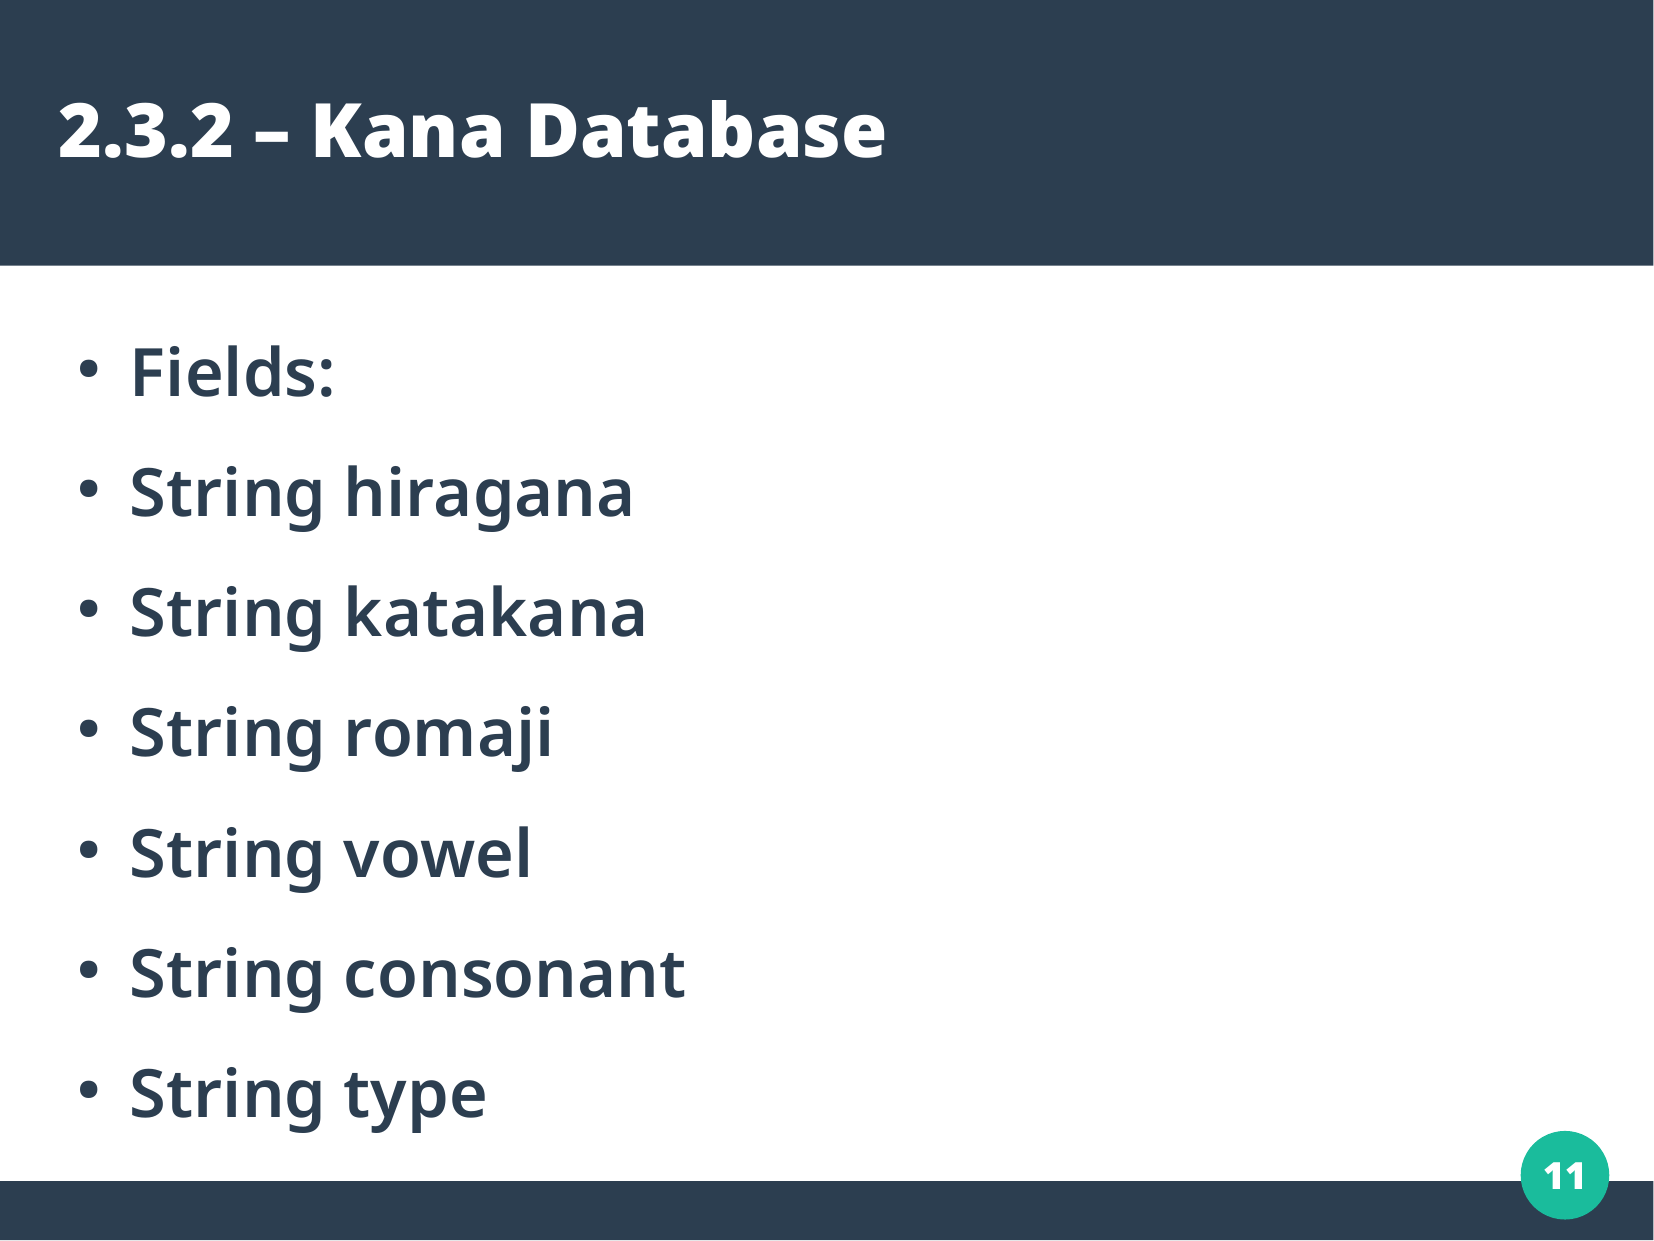

# 2.3.2 – Kana Database
Fields:
String hiragana
String katakana
String romaji
String vowel
String consonant
String type
11